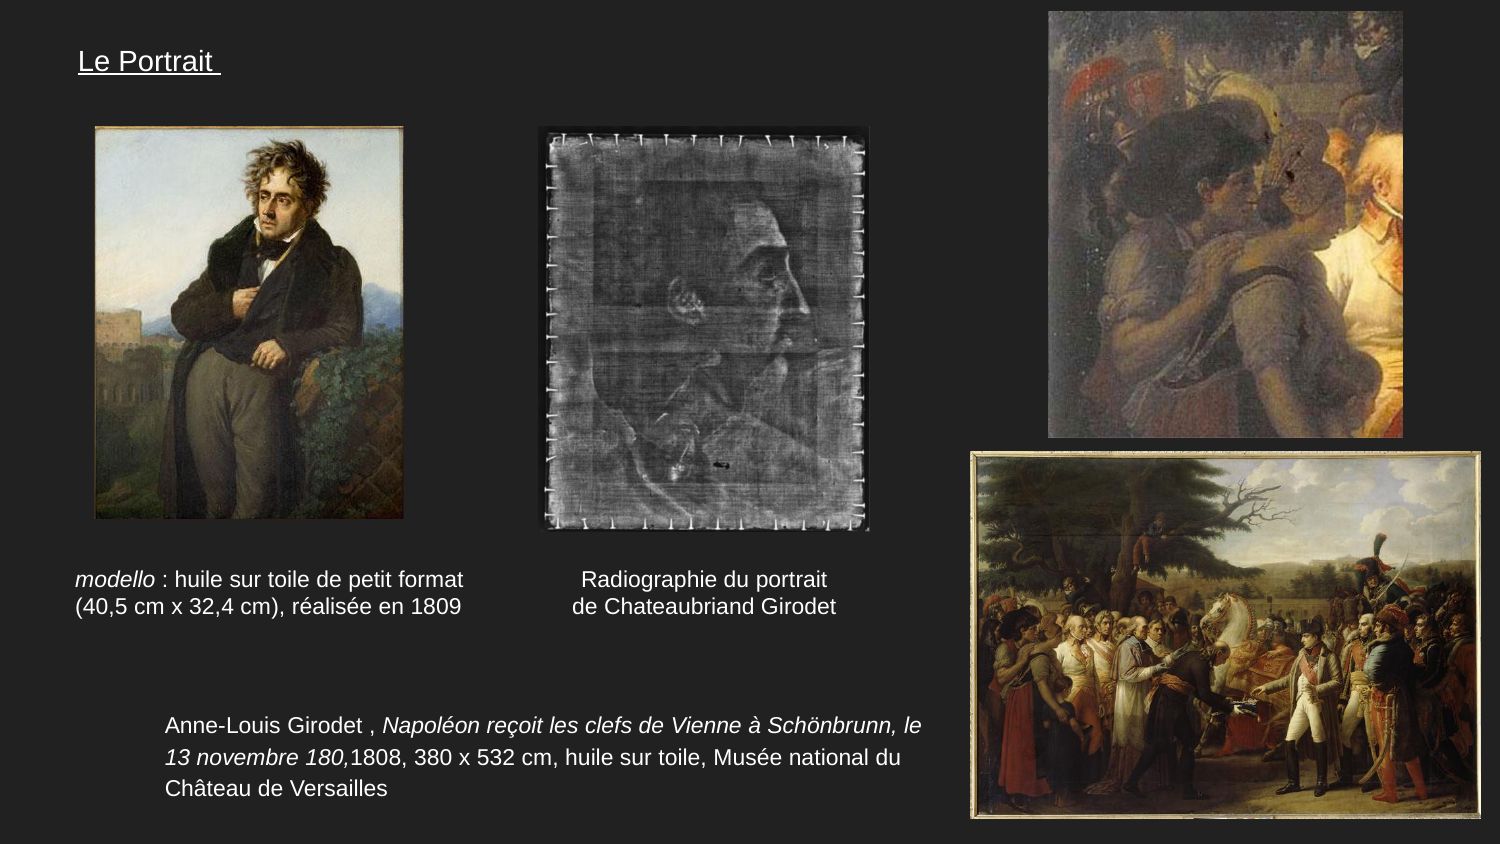

Le Portrait
# modello : huile sur toile de petit format (40,5 cm x 32,4 cm), réalisée en 1809
Radiographie du portrait de Chateaubriand Girodet
Anne-Louis Girodet , Napoléon reçoit les clefs de Vienne à Schönbrunn, le 13 novembre 180,1808, 380 x 532 cm, huile sur toile, Musée national du Château de Versailles